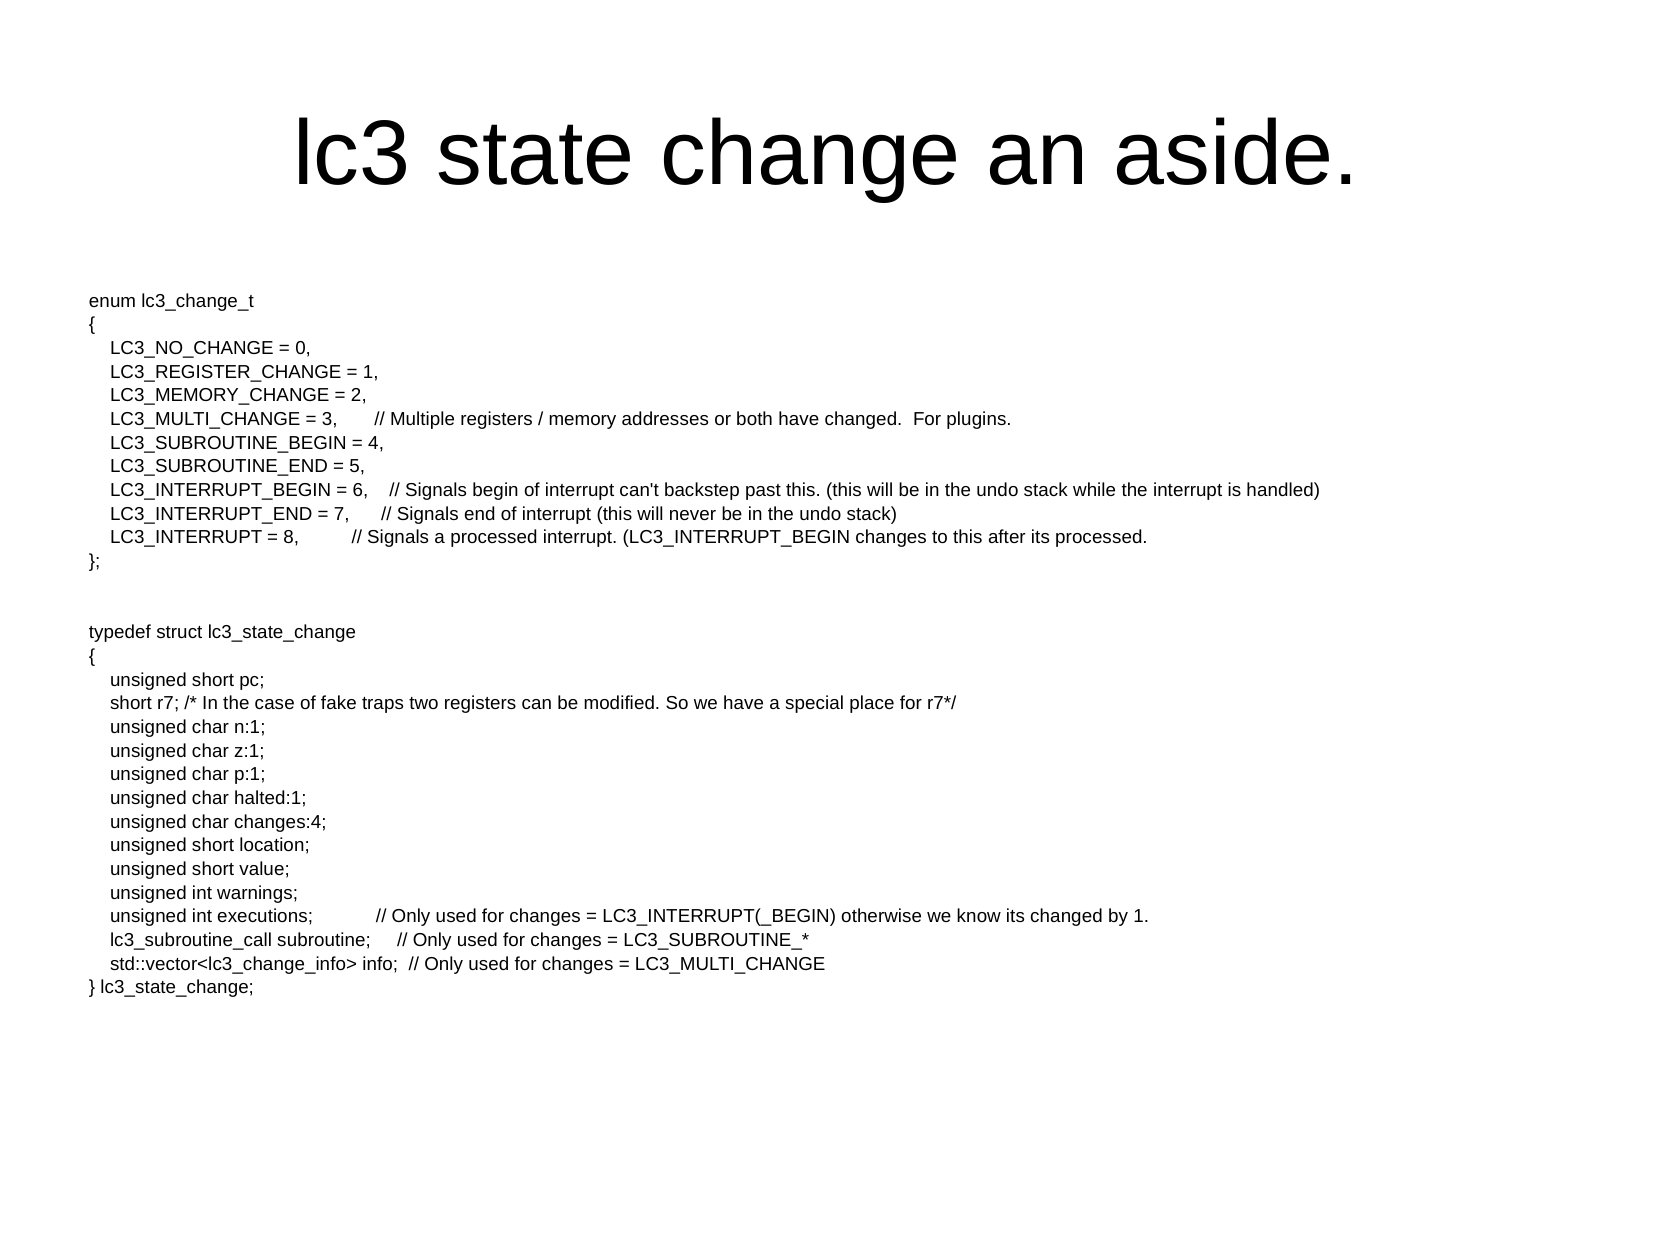

# lc3 state change an aside.
enum lc3_change_t
{
 LC3_NO_CHANGE = 0,
 LC3_REGISTER_CHANGE = 1,
 LC3_MEMORY_CHANGE = 2,
 LC3_MULTI_CHANGE = 3, // Multiple registers / memory addresses or both have changed. For plugins.
 LC3_SUBROUTINE_BEGIN = 4,
 LC3_SUBROUTINE_END = 5,
 LC3_INTERRUPT_BEGIN = 6, // Signals begin of interrupt can't backstep past this. (this will be in the undo stack while the interrupt is handled)
 LC3_INTERRUPT_END = 7, // Signals end of interrupt (this will never be in the undo stack)
 LC3_INTERRUPT = 8, // Signals a processed interrupt. (LC3_INTERRUPT_BEGIN changes to this after its processed.
};
typedef struct lc3_state_change
{
 unsigned short pc;
 short r7; /* In the case of fake traps two registers can be modified. So we have a special place for r7*/
 unsigned char n:1;
 unsigned char z:1;
 unsigned char p:1;
 unsigned char halted:1;
 unsigned char changes:4;
 unsigned short location;
 unsigned short value;
 unsigned int warnings;
 unsigned int executions; // Only used for changes = LC3_INTERRUPT(_BEGIN) otherwise we know its changed by 1.
 lc3_subroutine_call subroutine; // Only used for changes = LC3_SUBROUTINE_*
 std::vector<lc3_change_info> info; // Only used for changes = LC3_MULTI_CHANGE
} lc3_state_change;